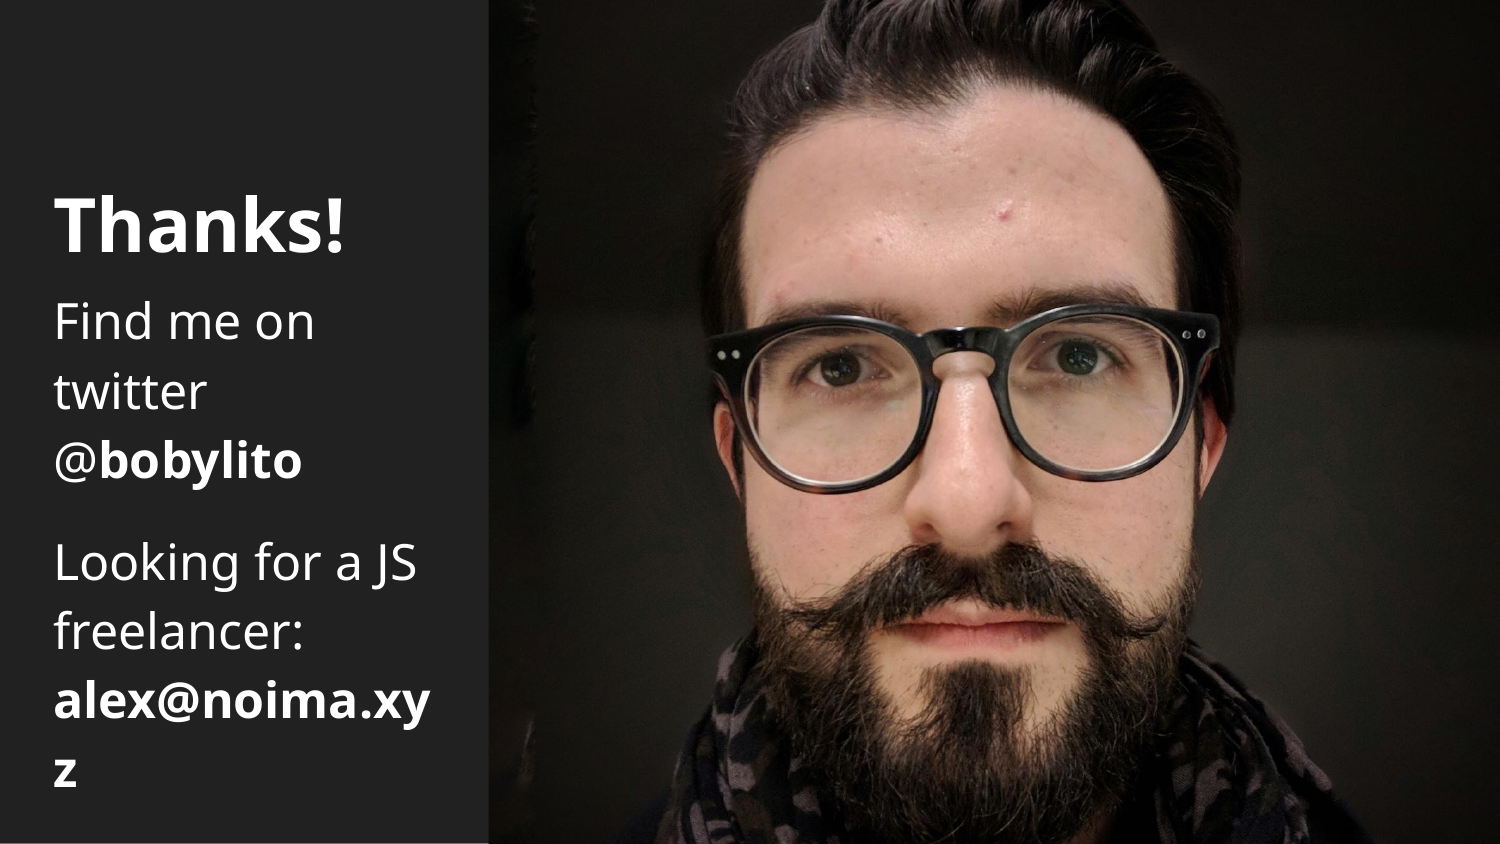

# Thanks!
Find me on twitter @bobylito
Looking for a JS freelancer:
alex@noima.xyz